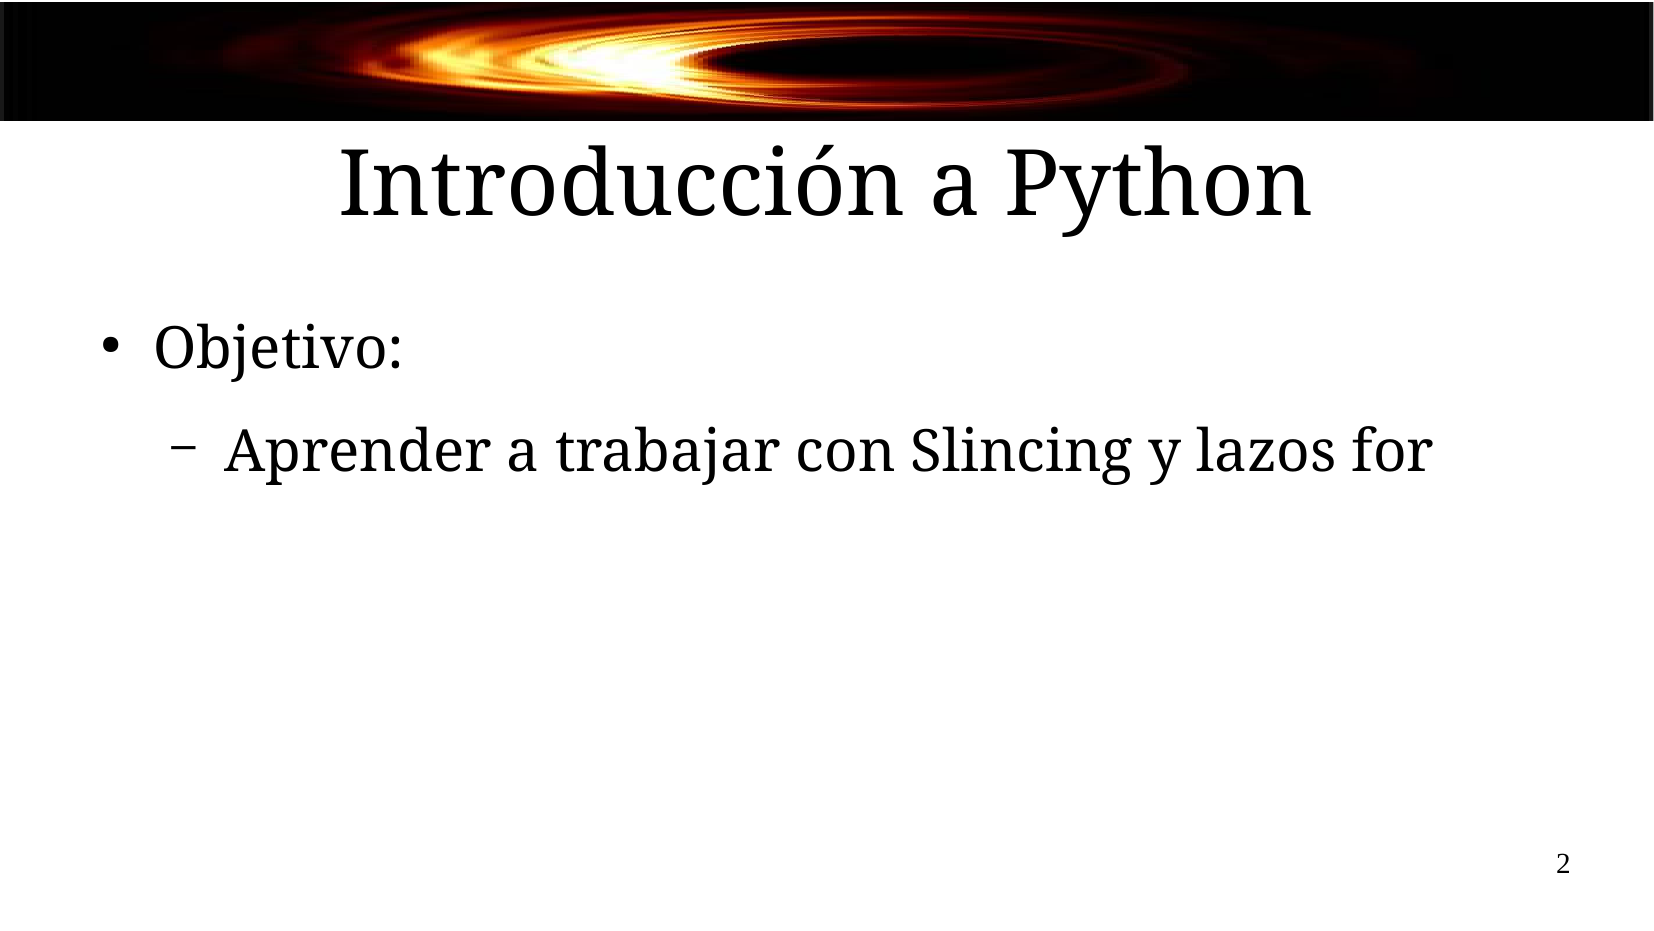

# Introducción a Python
Objetivo:
Aprender a trabajar con Slincing y lazos for
2